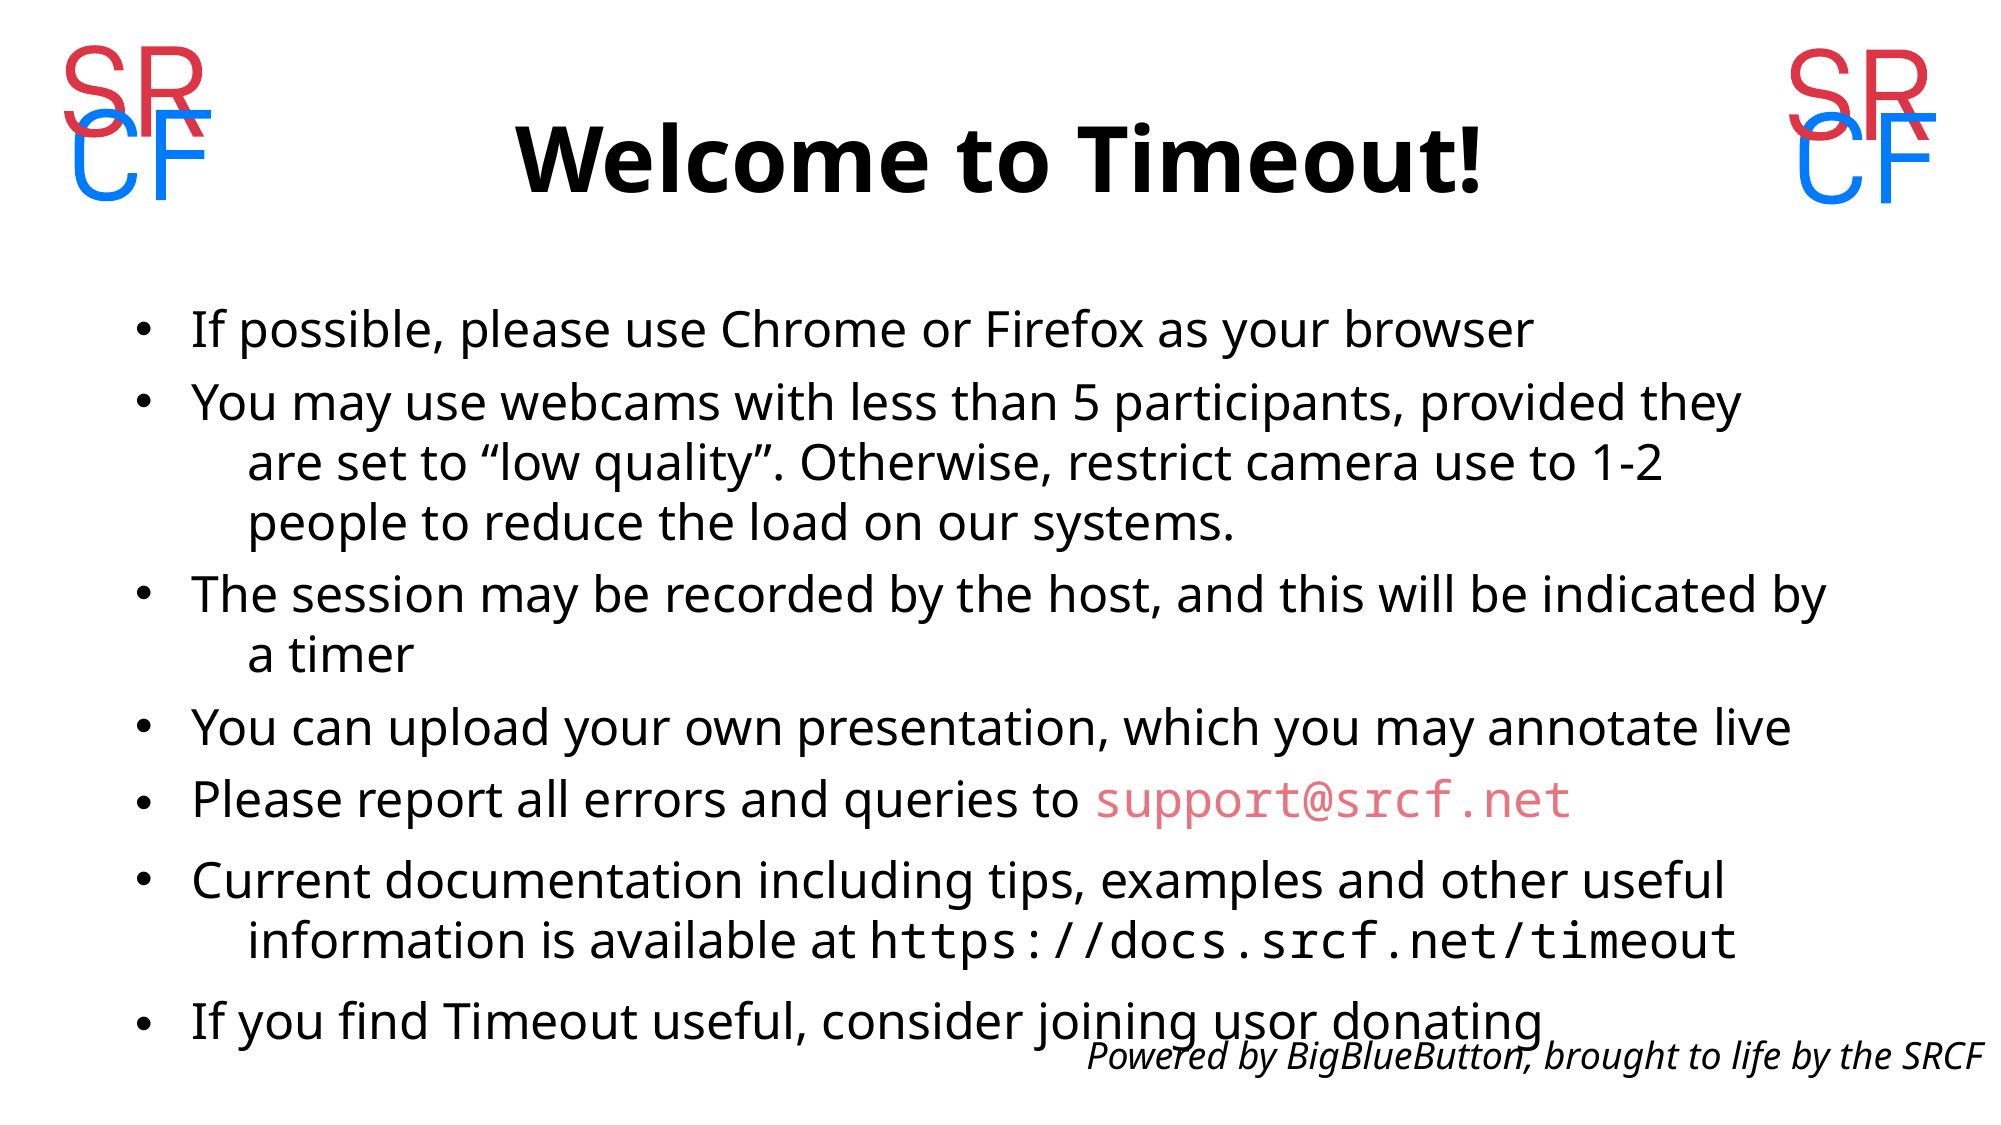

# Welcome to Timeout!
If possible, please use Chrome or Firefox as your browser
You may use webcams with less than 5 participants, provided they are set to “low quality”. Otherwise, restrict camera use to 1-2 people to reduce the load on our systems.
The session may be recorded by the host, and this will be indicated by a timer
You can upload your own presentation, which you may annotate live
Please report all errors and queries to support@srcf.net
Current documentation including tips, examples and other useful information is available at https://docs.srcf.net/timeout
If you find Timeout useful, consider joining usor donating
Powered by BigBlueButton, brought to life by the SRCF